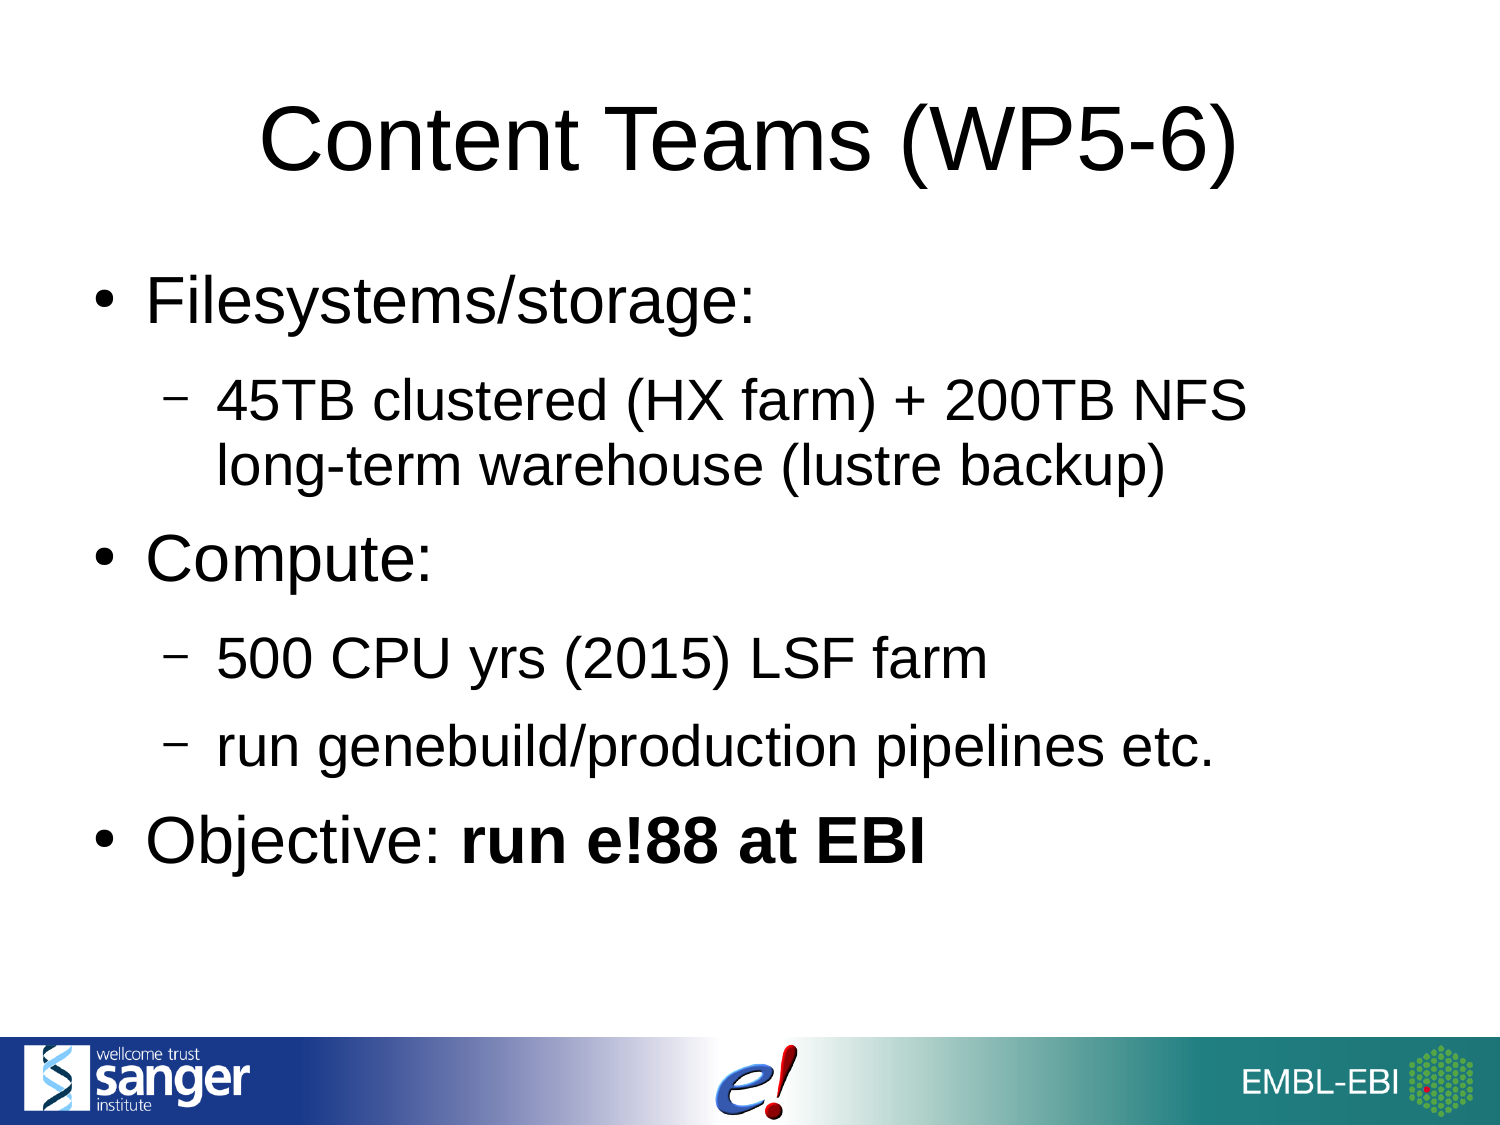

# Content Teams (WP5-6)
Filesystems/storage:
45TB clustered (HX farm) + 200TB NFS long-term warehouse (lustre backup)
Compute:
500 CPU yrs (2015)	 LSF farm
run genebuild/production pipelines etc.
Objective: run e!88 at EBI